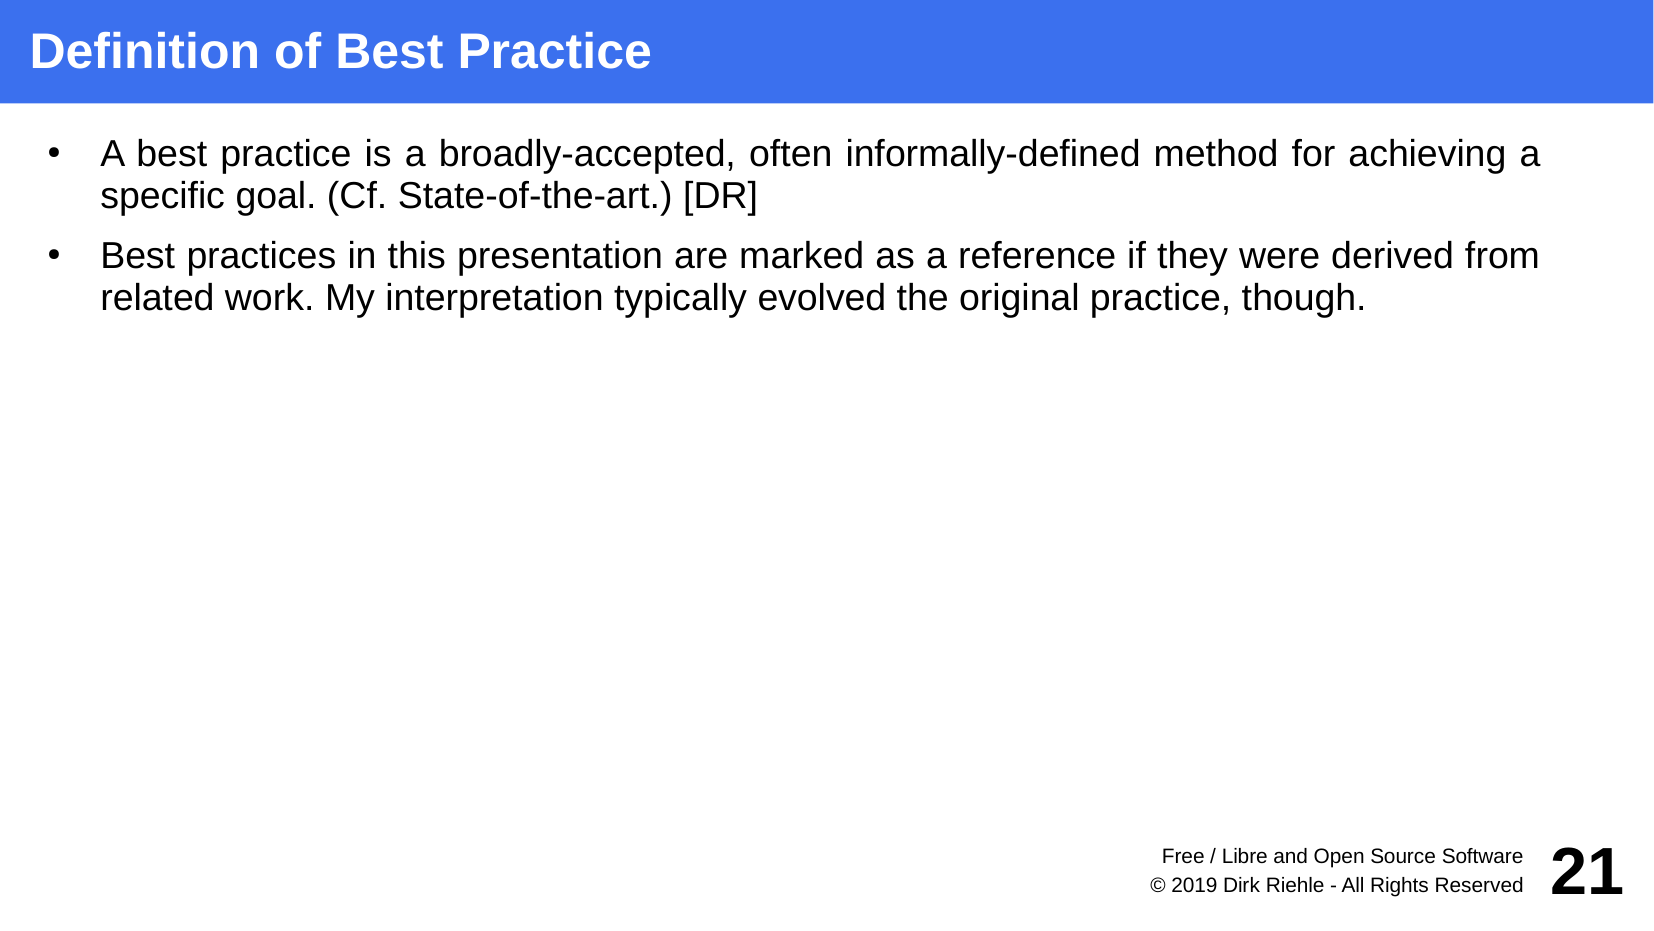

# Definition of Best Practice
A best practice is a broadly-accepted, often informally-defined method for achieving a specific goal. (Cf. State-of-the-art.) [DR]
Best practices in this presentation are marked as a reference if they were derived from related work. My interpretation typically evolved the original practice, though.
Free / Libre and Open Source Software
21
© 2019 Dirk Riehle - All Rights Reserved